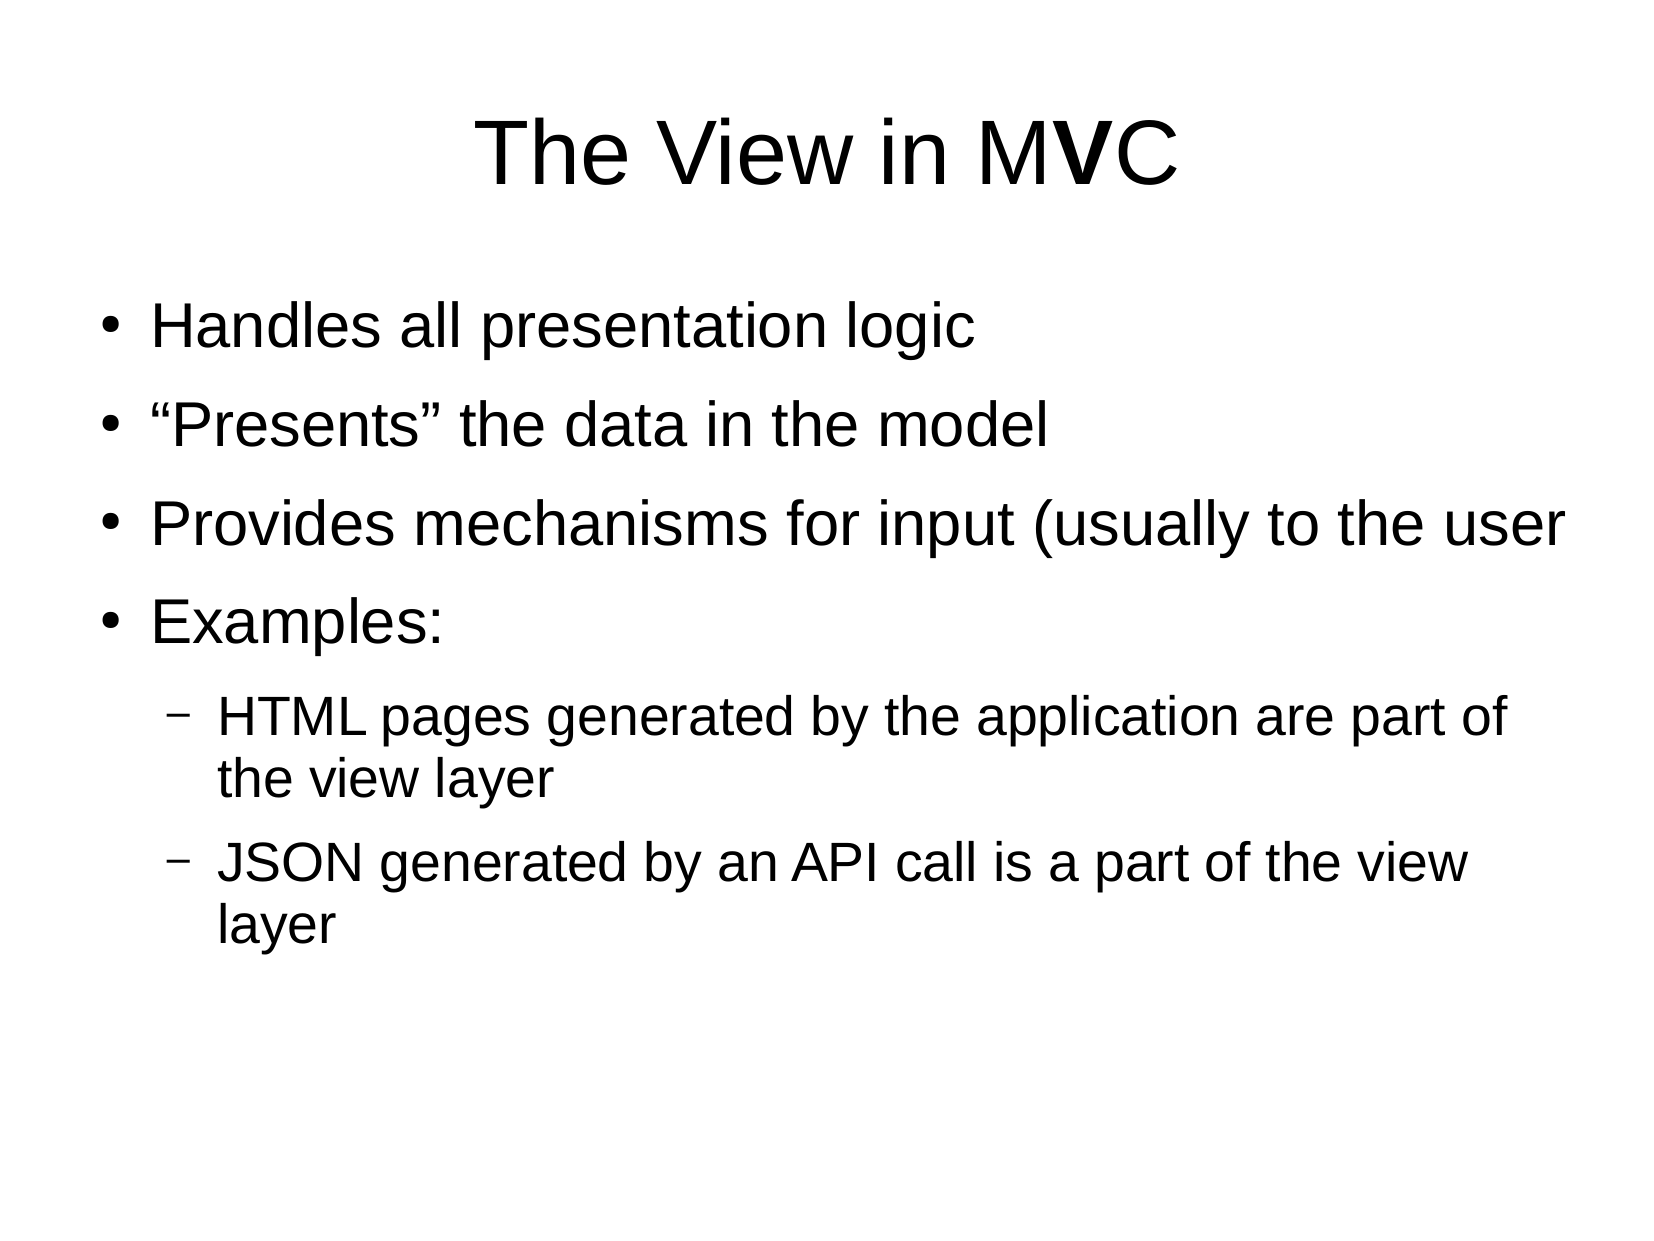

# The View in MVC
Handles all presentation logic
“Presents” the data in the model
Provides mechanisms for input (usually to the user
Examples:
HTML pages generated by the application are part of the view layer
JSON generated by an API call is a part of the view layer